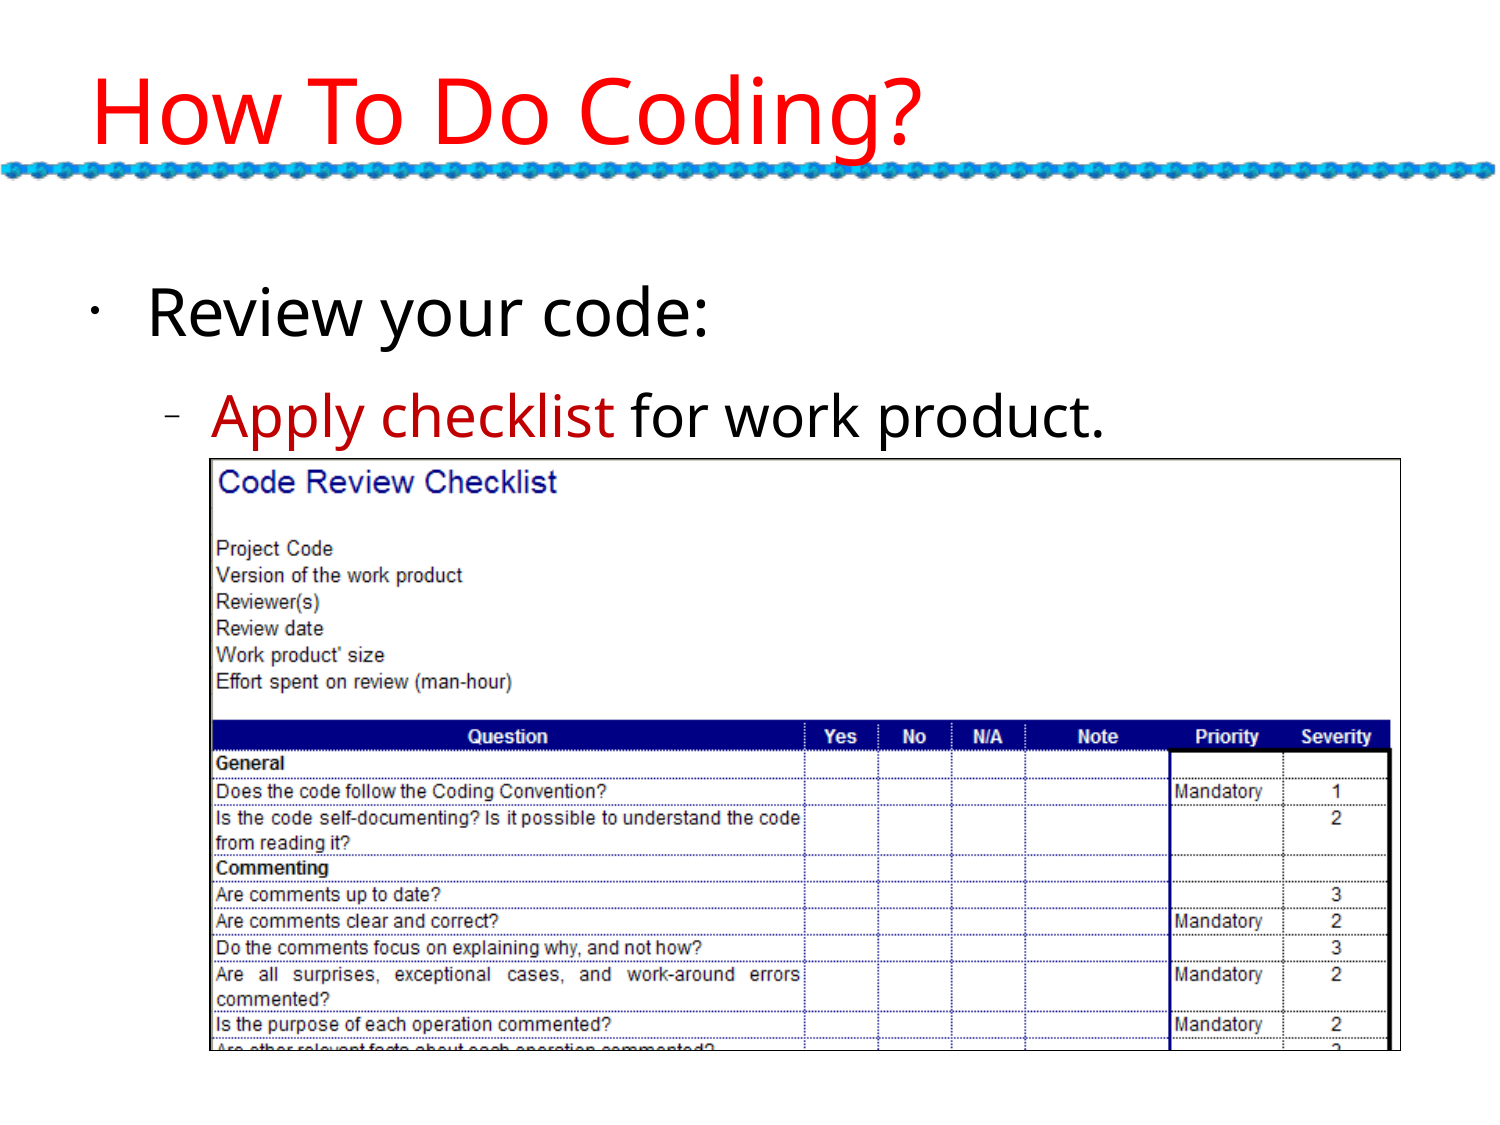

How To Do Coding?
# Review your code:
Apply checklist for work product.